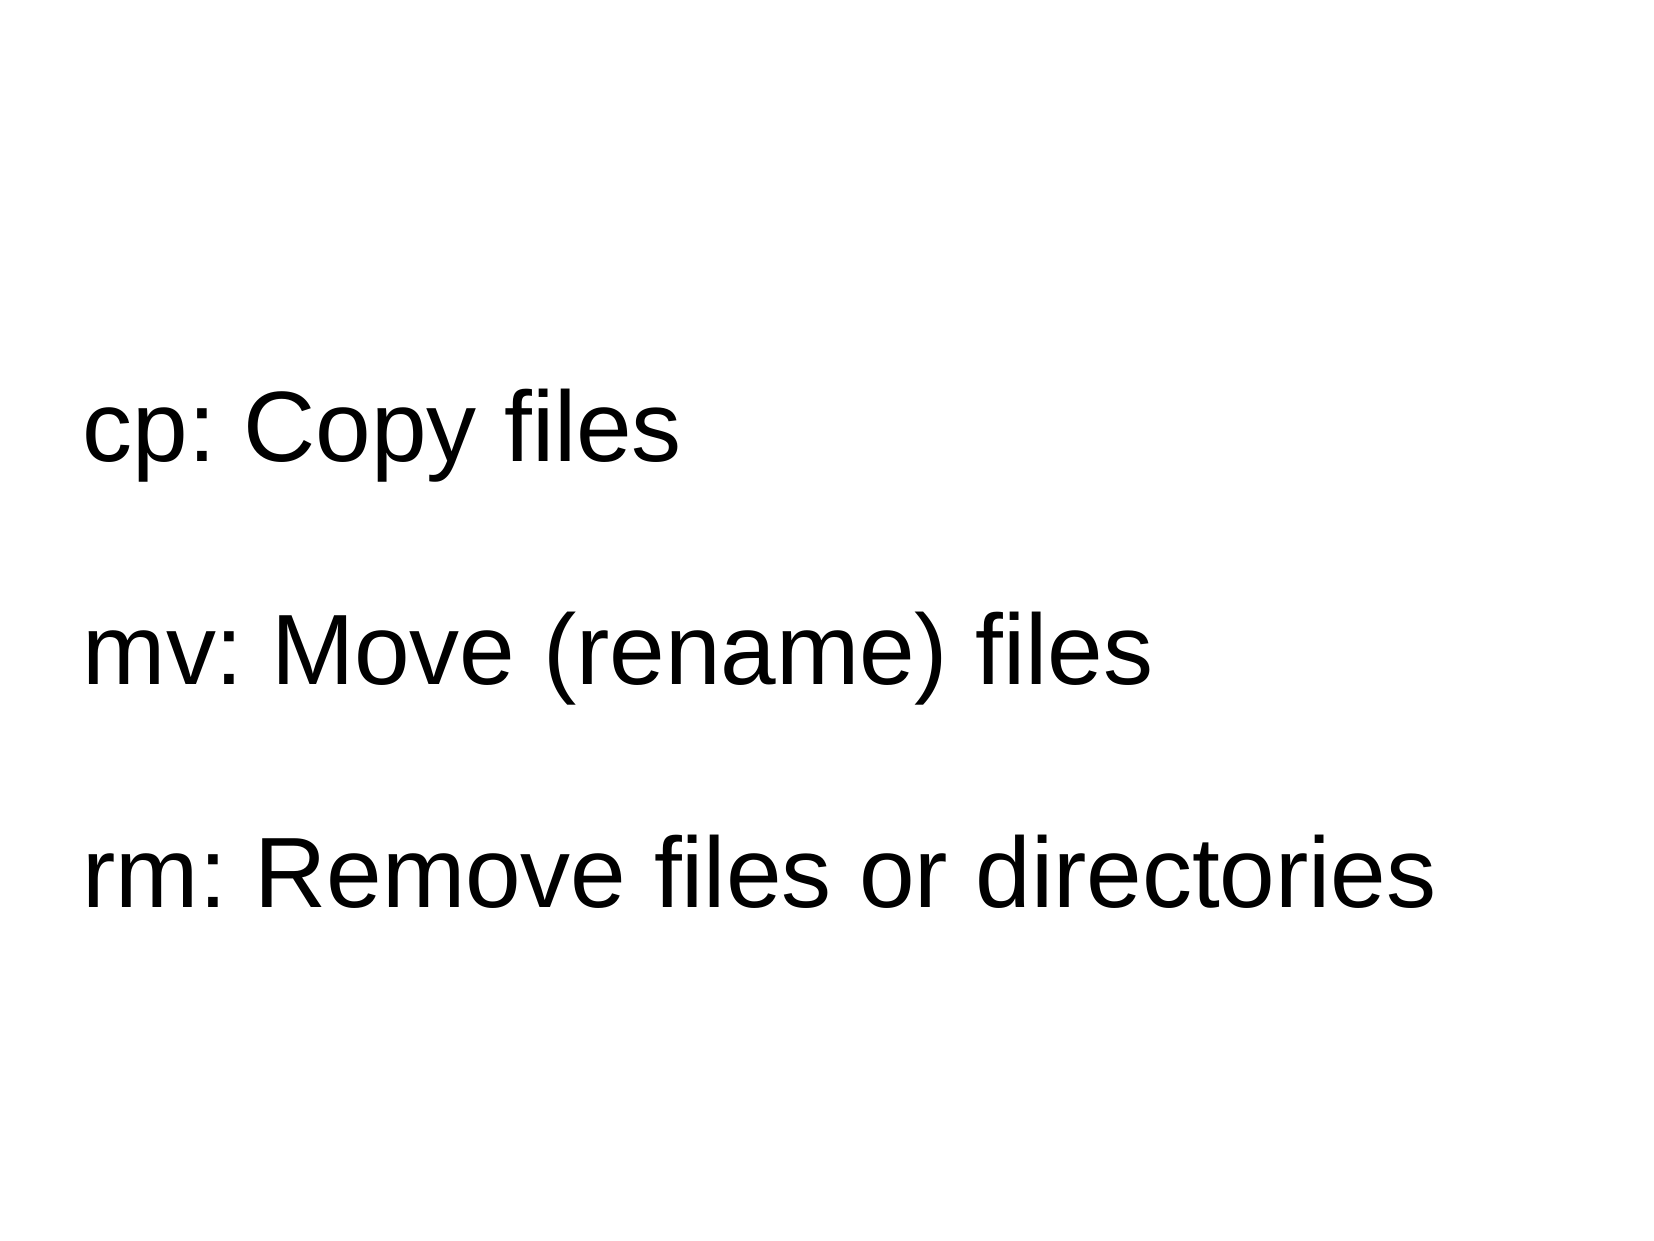

cp: Copy files
mv: Move (rename) files
rm: Remove files or directories